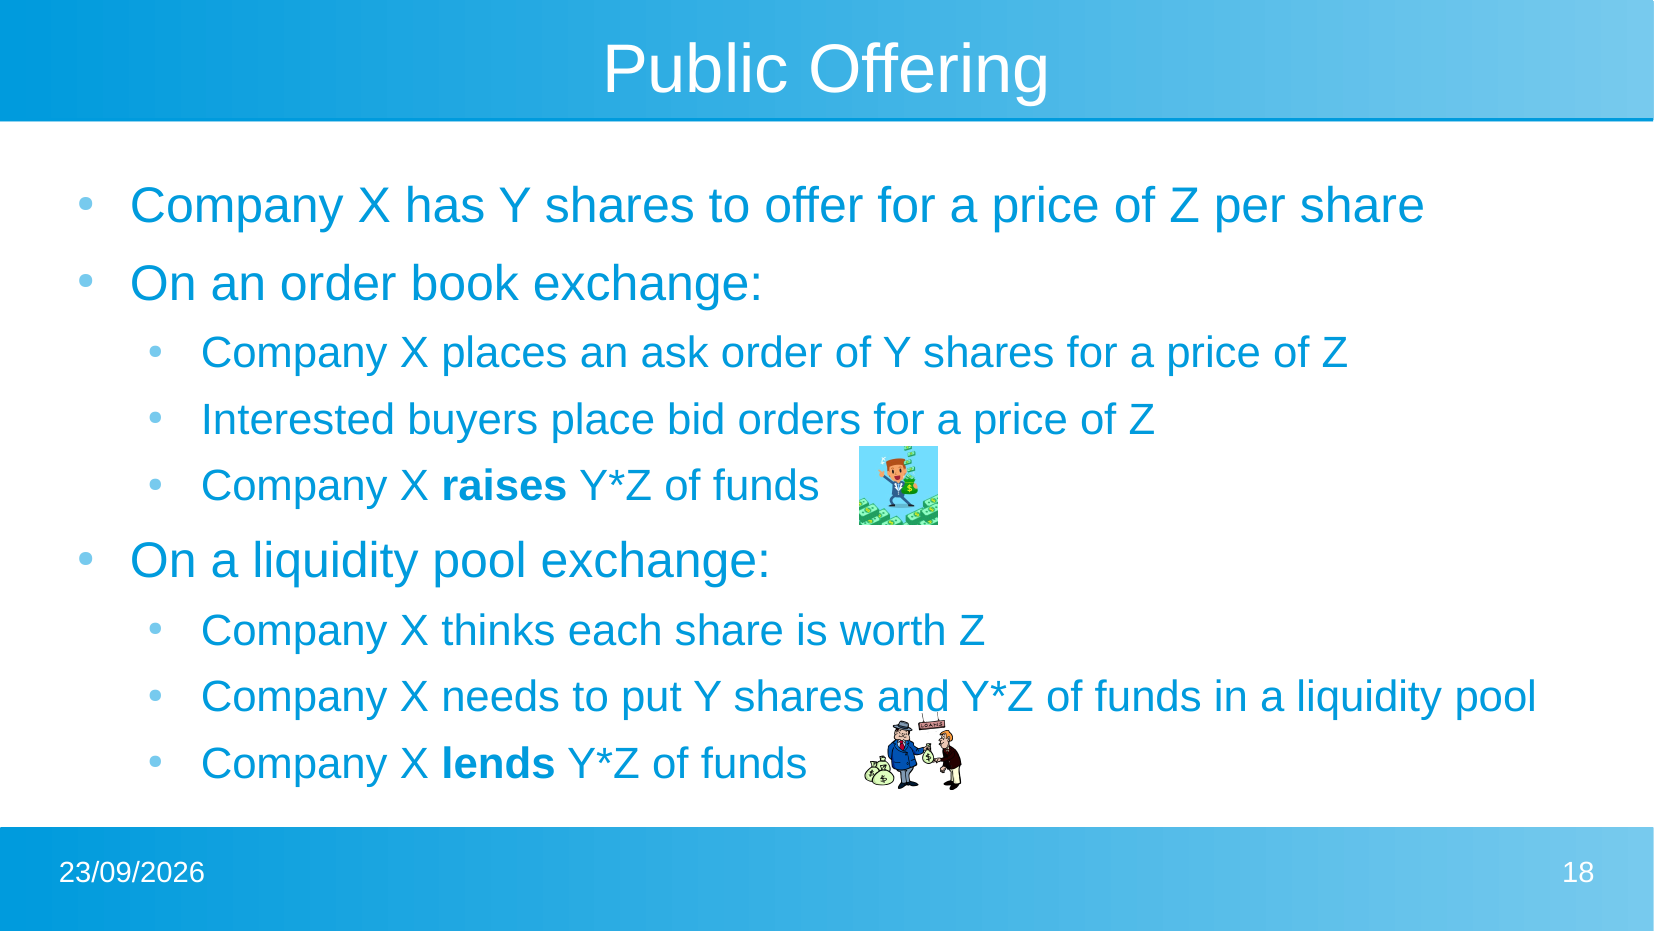

# Public Offering
Company X has Y shares to offer for a price of Z per share
On an order book exchange:
Company X places an ask order of Y shares for a price of Z
Interested buyers place bid orders for a price of Z
Company X raises Y*Z of funds
On a liquidity pool exchange:
Company X thinks each share is worth Z
Company X needs to put Y shares and Y*Z of funds in a liquidity pool
Company X lends Y*Z of funds
18